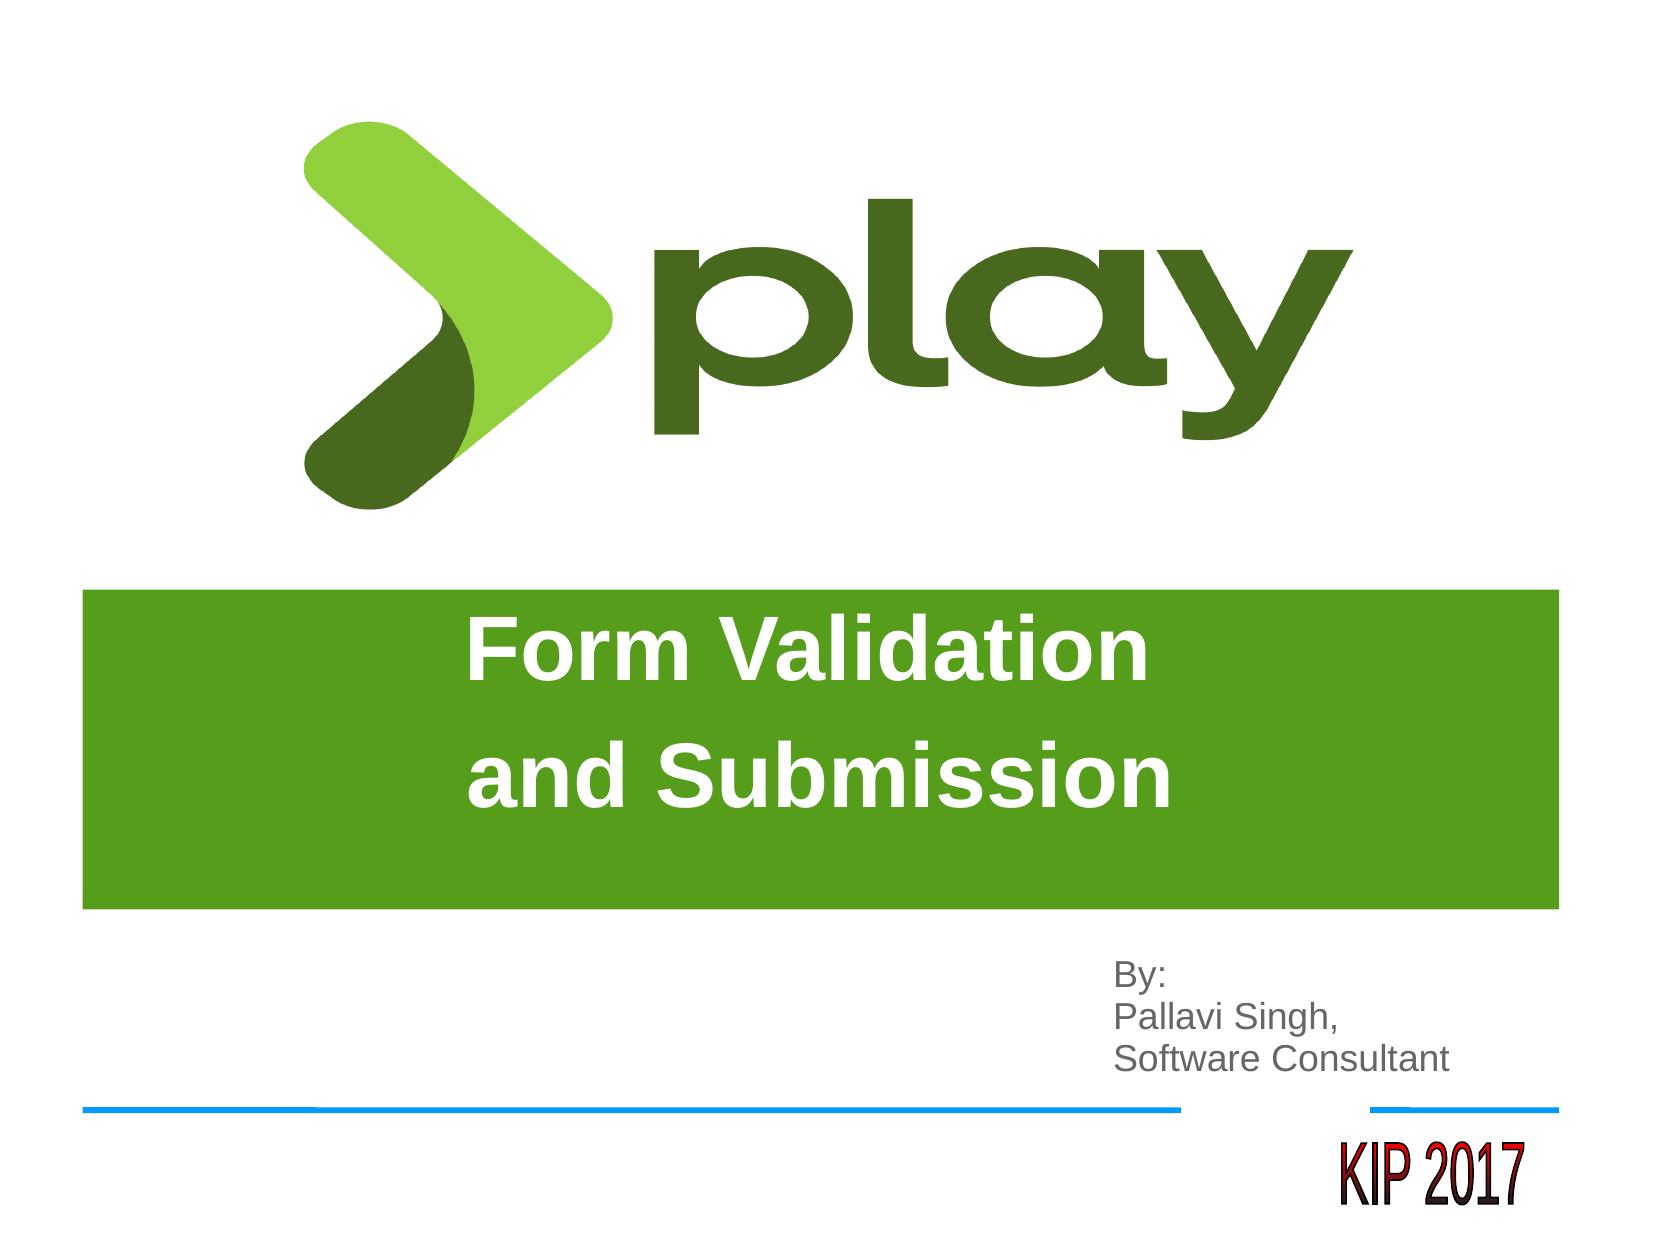

Form Validation
and Submission
By:
Pallavi Singh,
Software Consultant